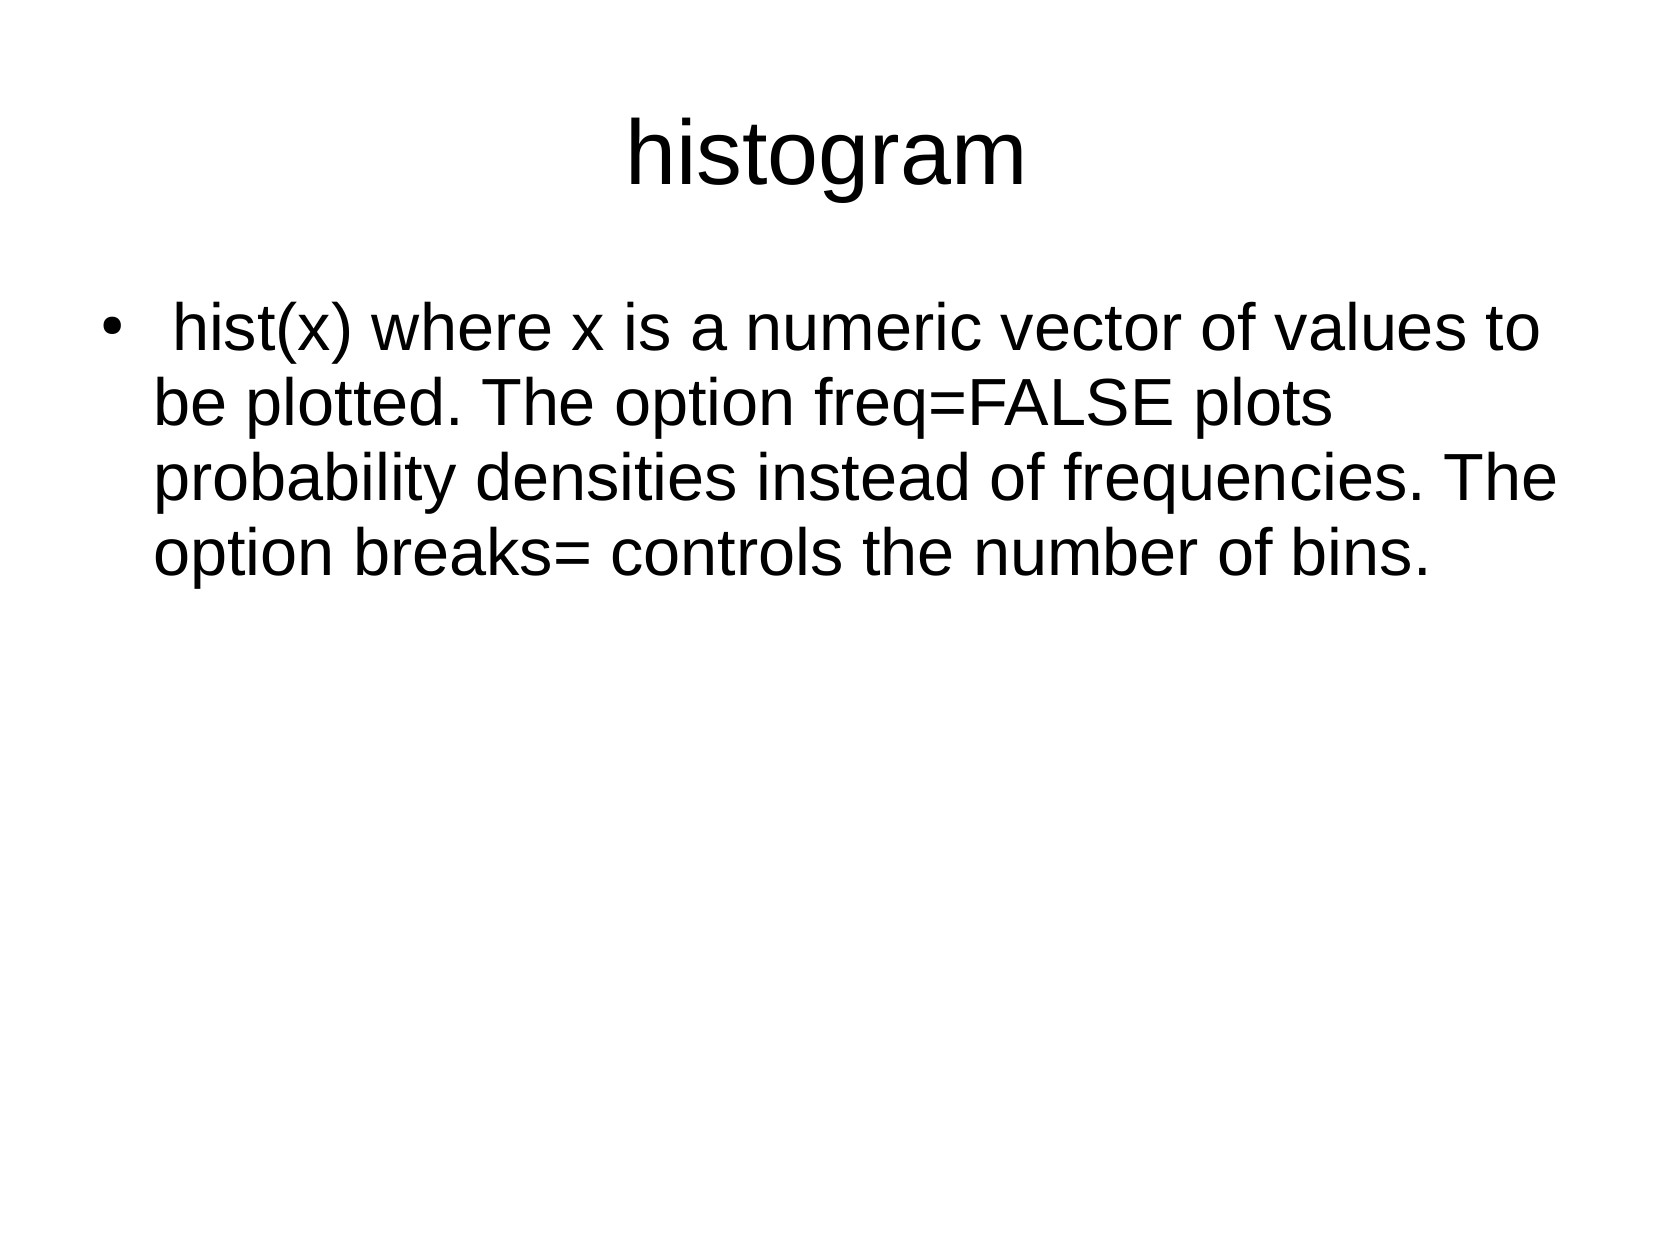

# histogram
 hist(x) where x is a numeric vector of values to be plotted. The option freq=FALSE plots probability densities instead of frequencies. The option breaks= controls the number of bins.